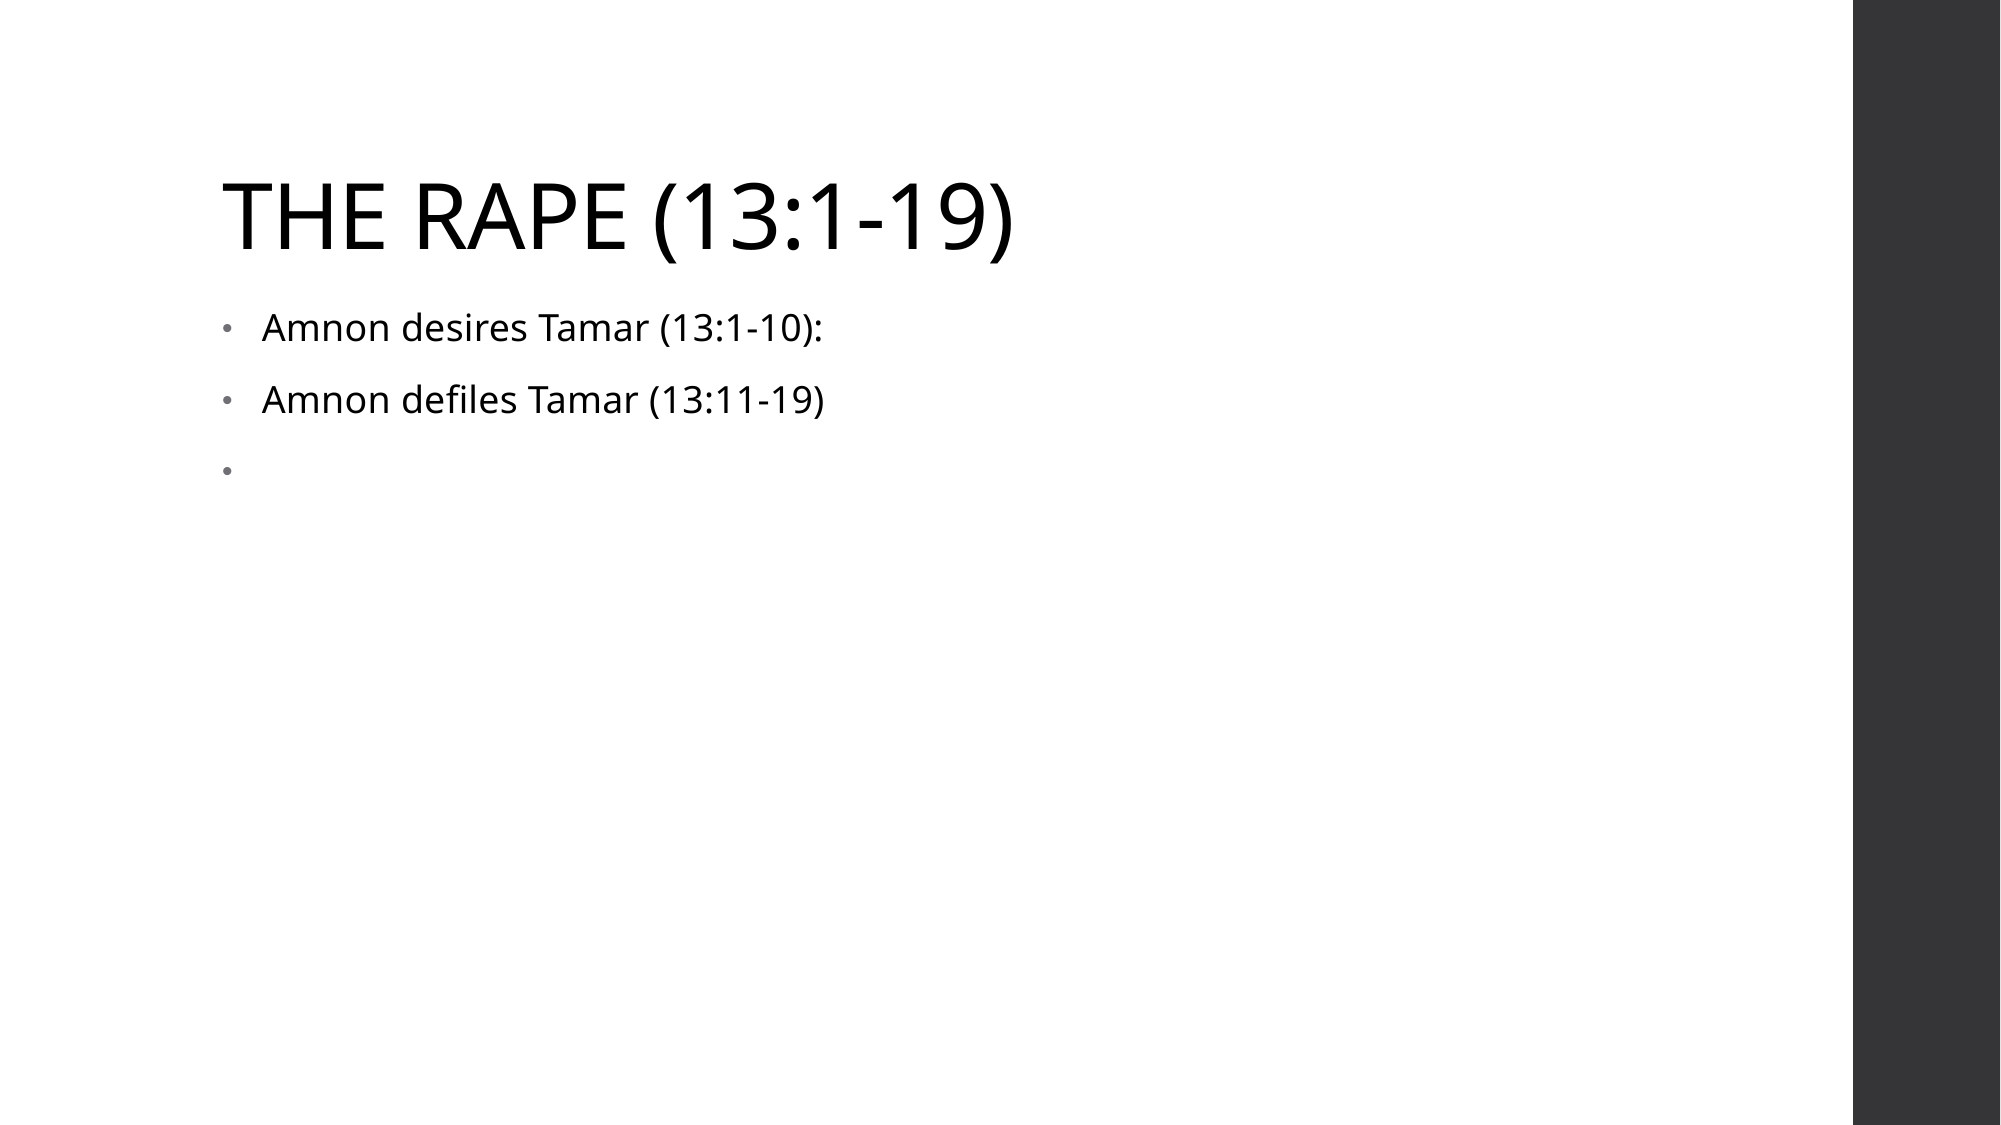

# THE RAPE (13:1-19)
 Amnon desires Tamar (13:1-10):
 Amnon defiles Tamar (13:11-19)